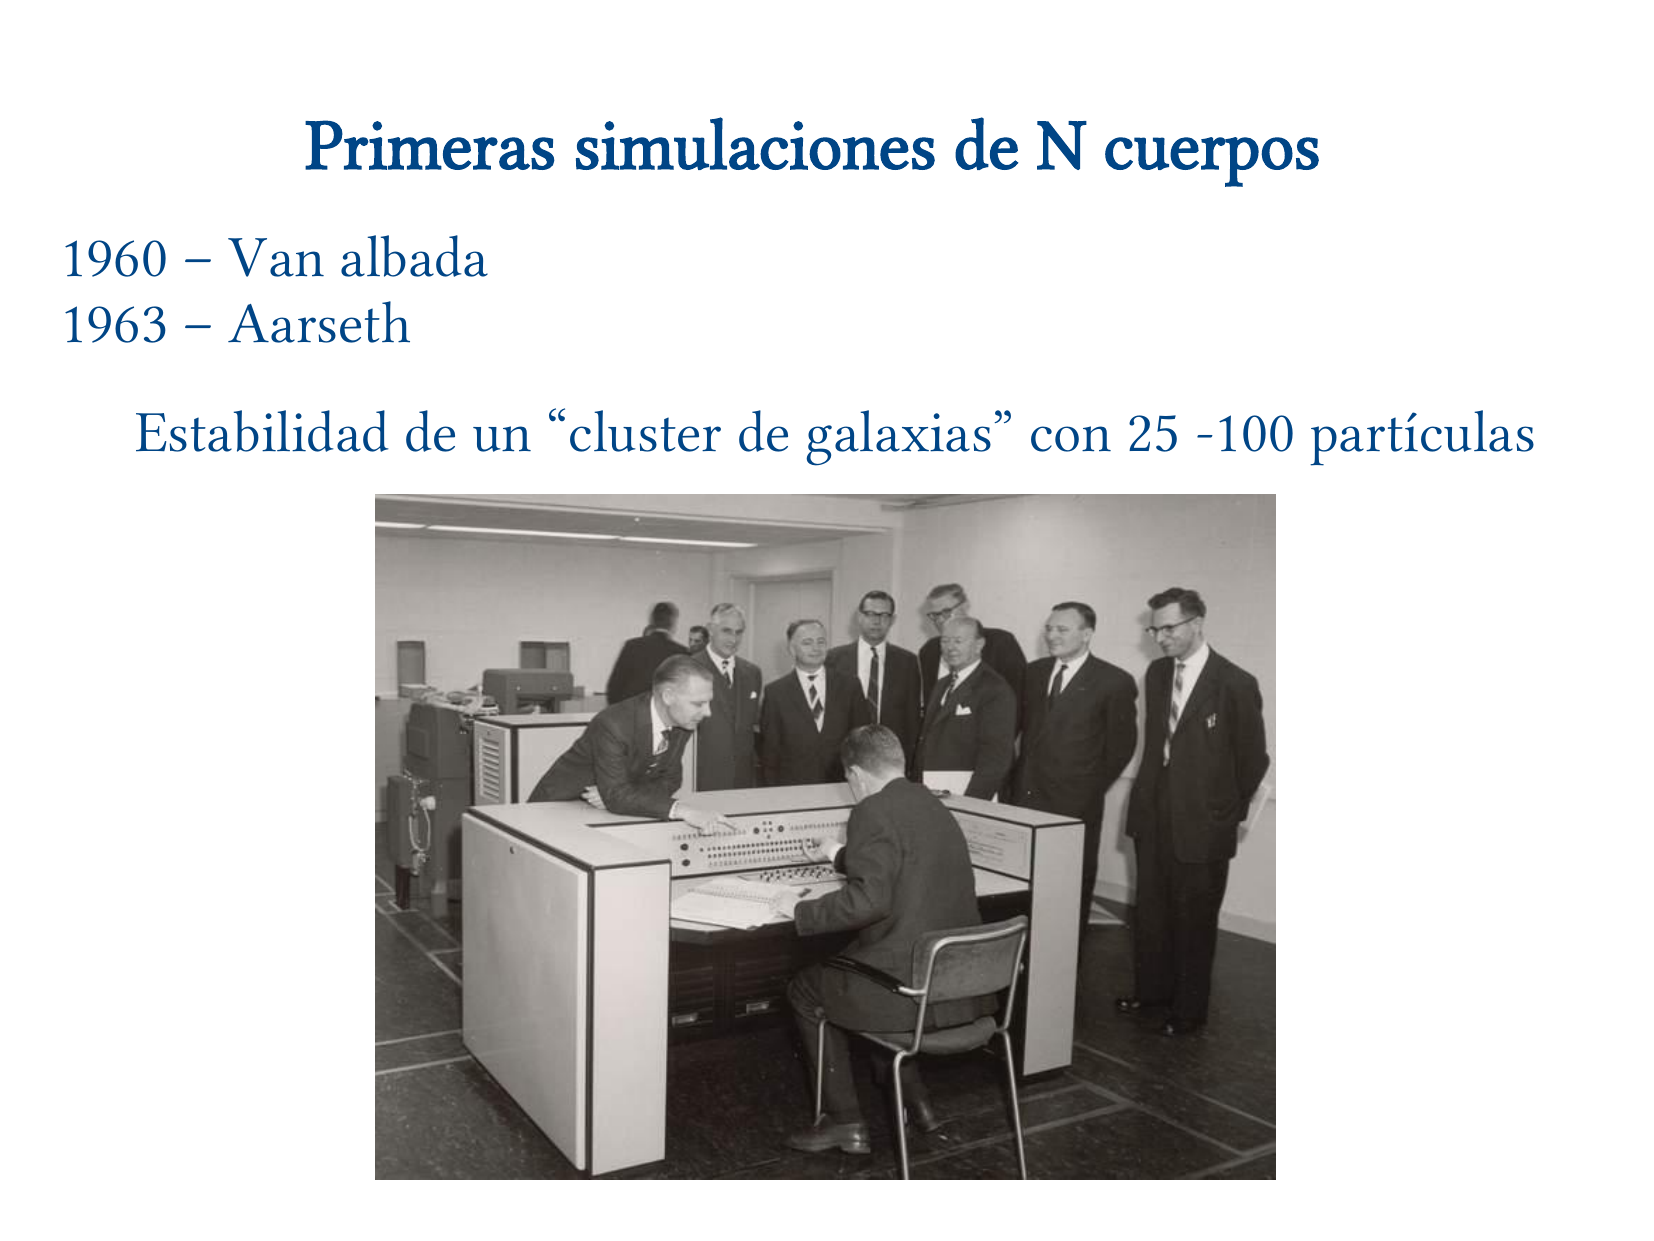

# Primeras simulaciones de N cuerpos
1960 – Van albada
1963 – Aarseth
	Estabilidad de un “cluster de galaxias” con 25 -100 partículas
4